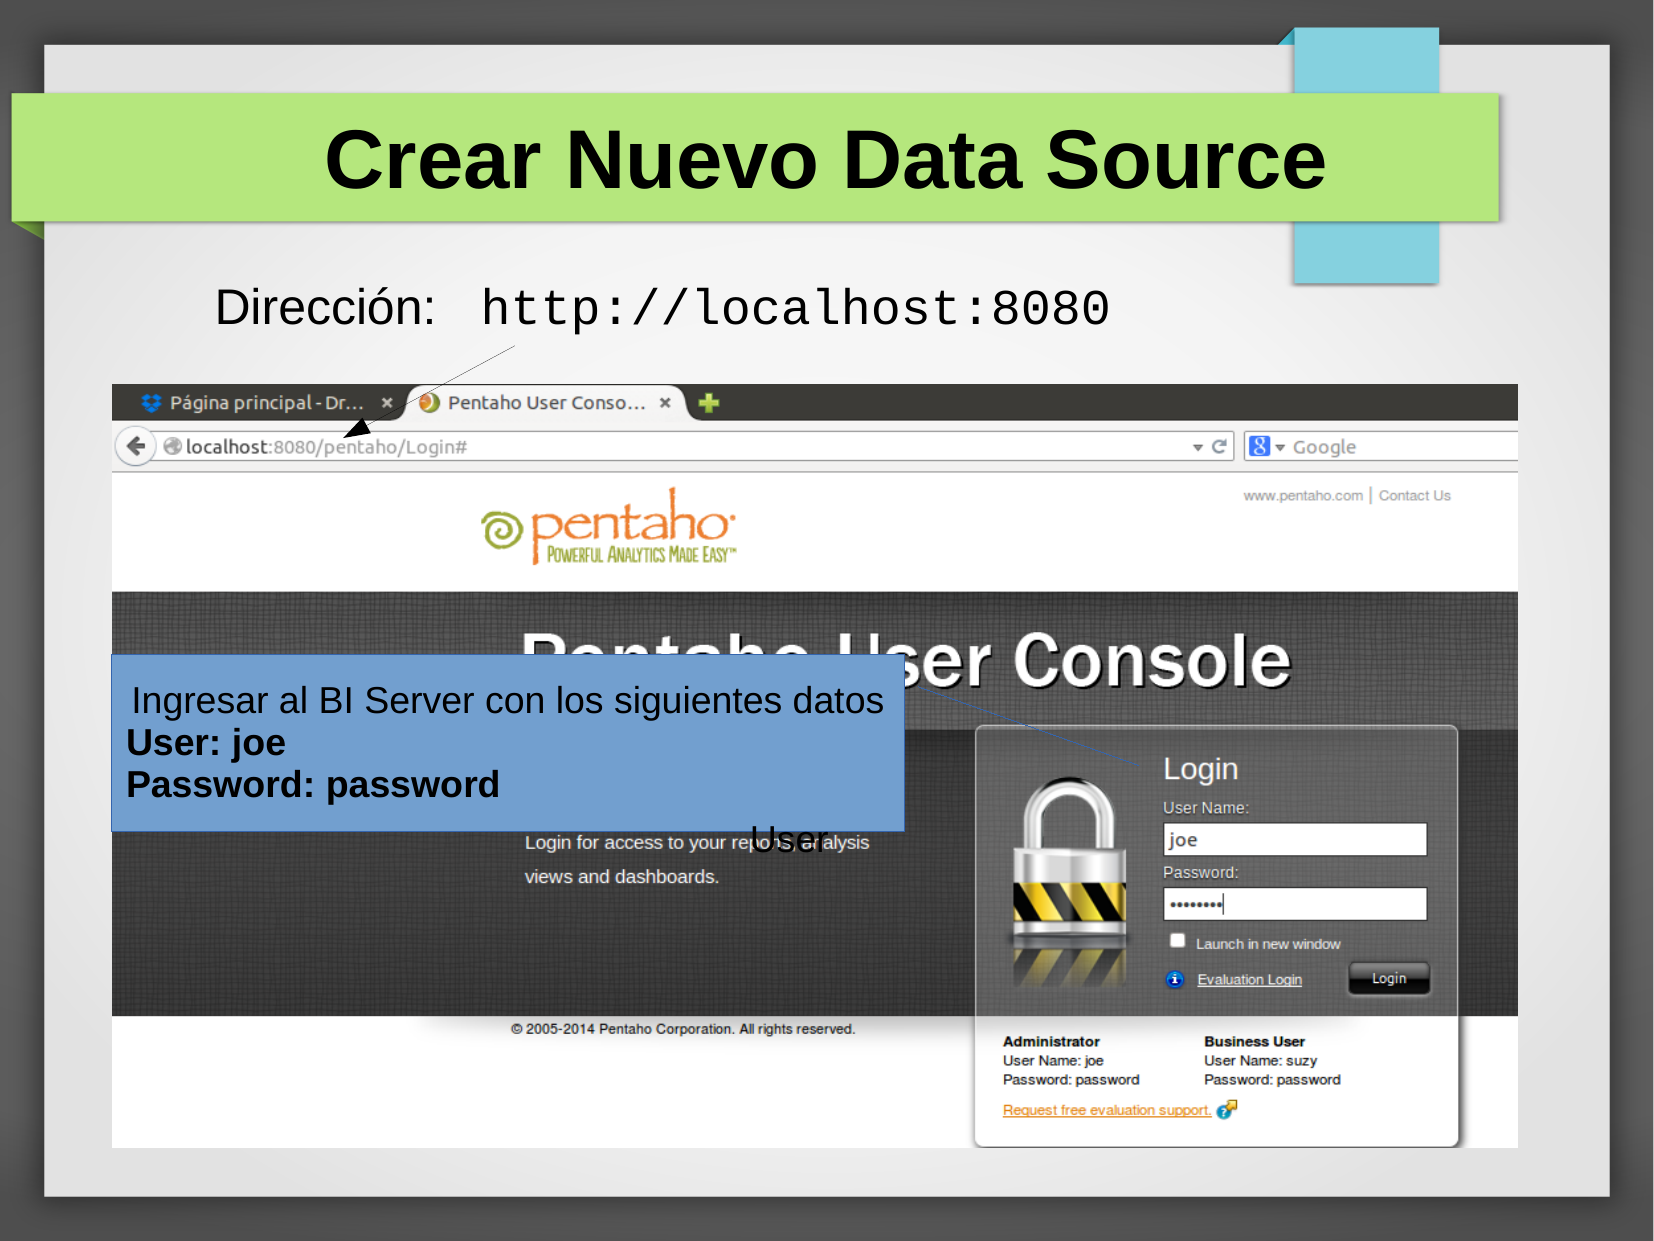

# Crear Nuevo Data Source
Dirección: http://localhost:8080
Ingresar al BI Server con los siguientes datos
User: joe
Password: password
User